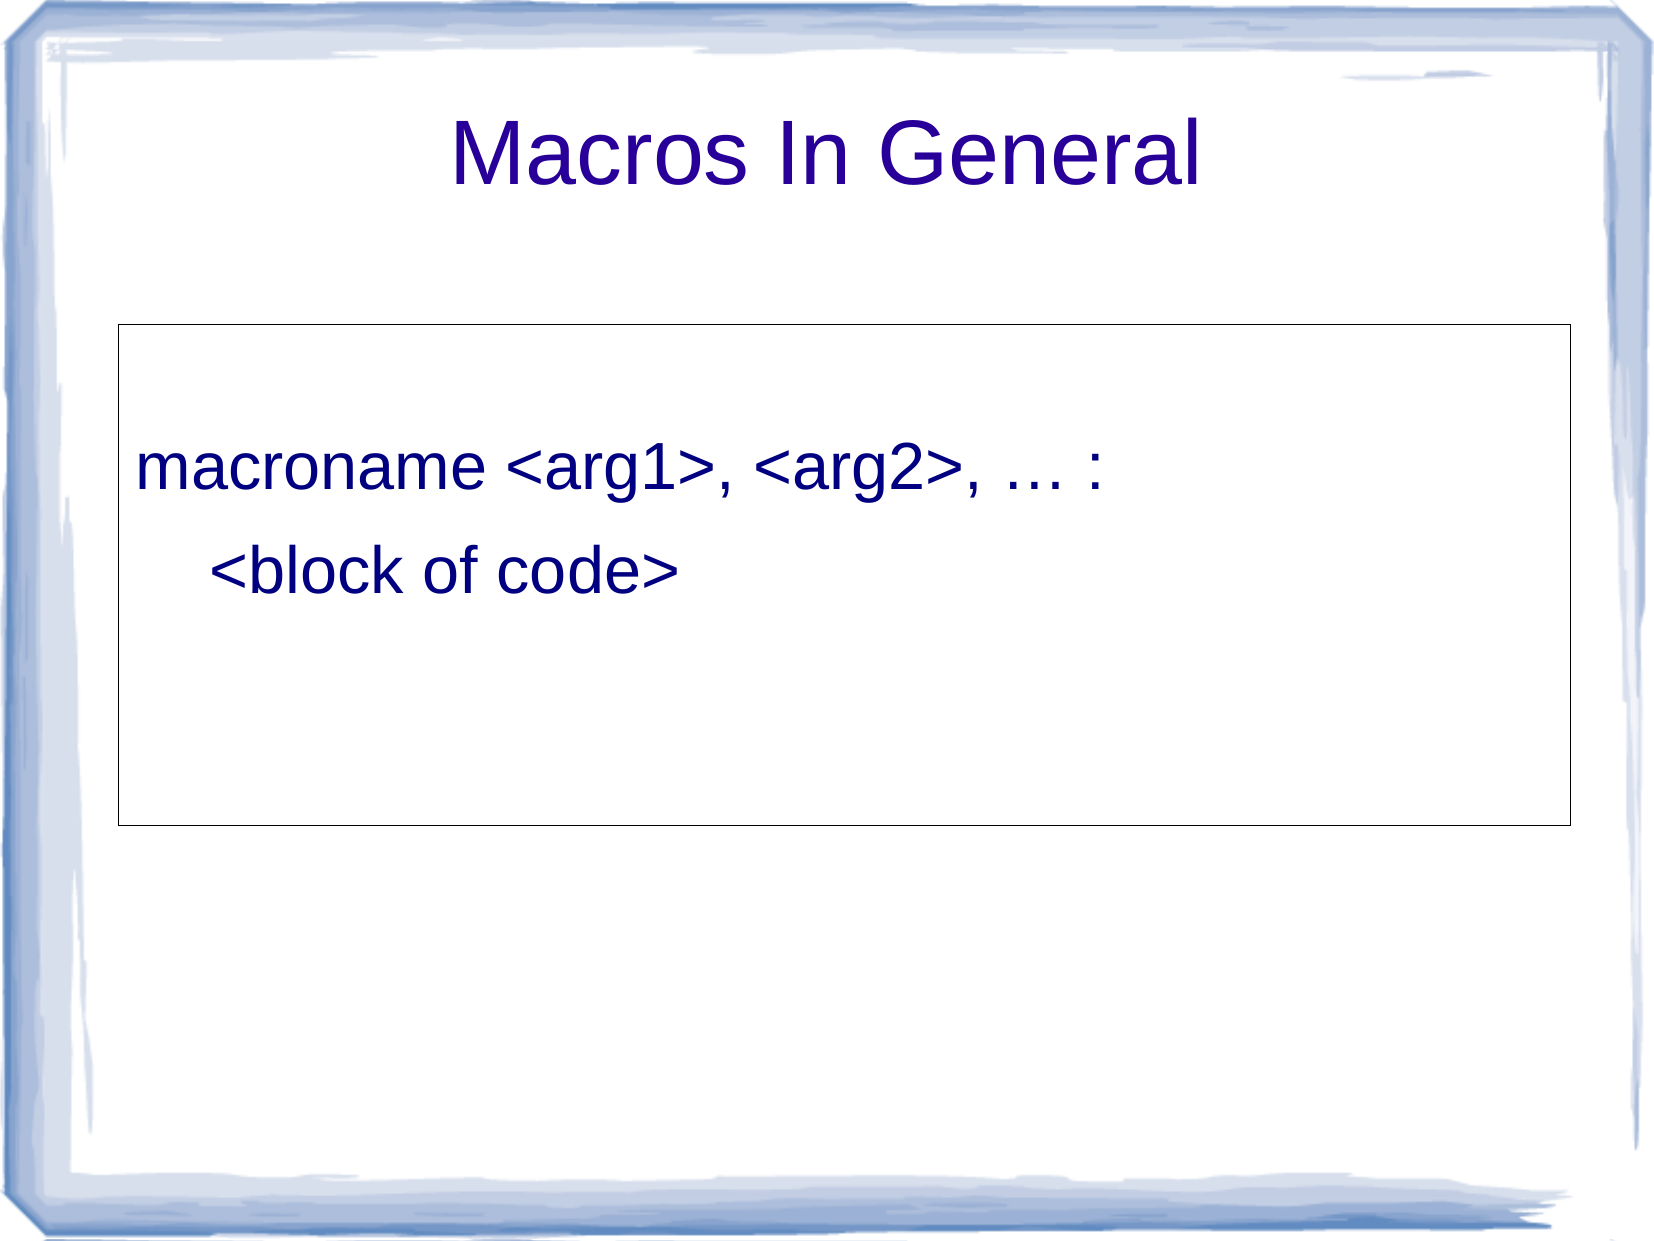

# Macros In General
macroname <arg1>, <arg2>, … :
 <block of code>